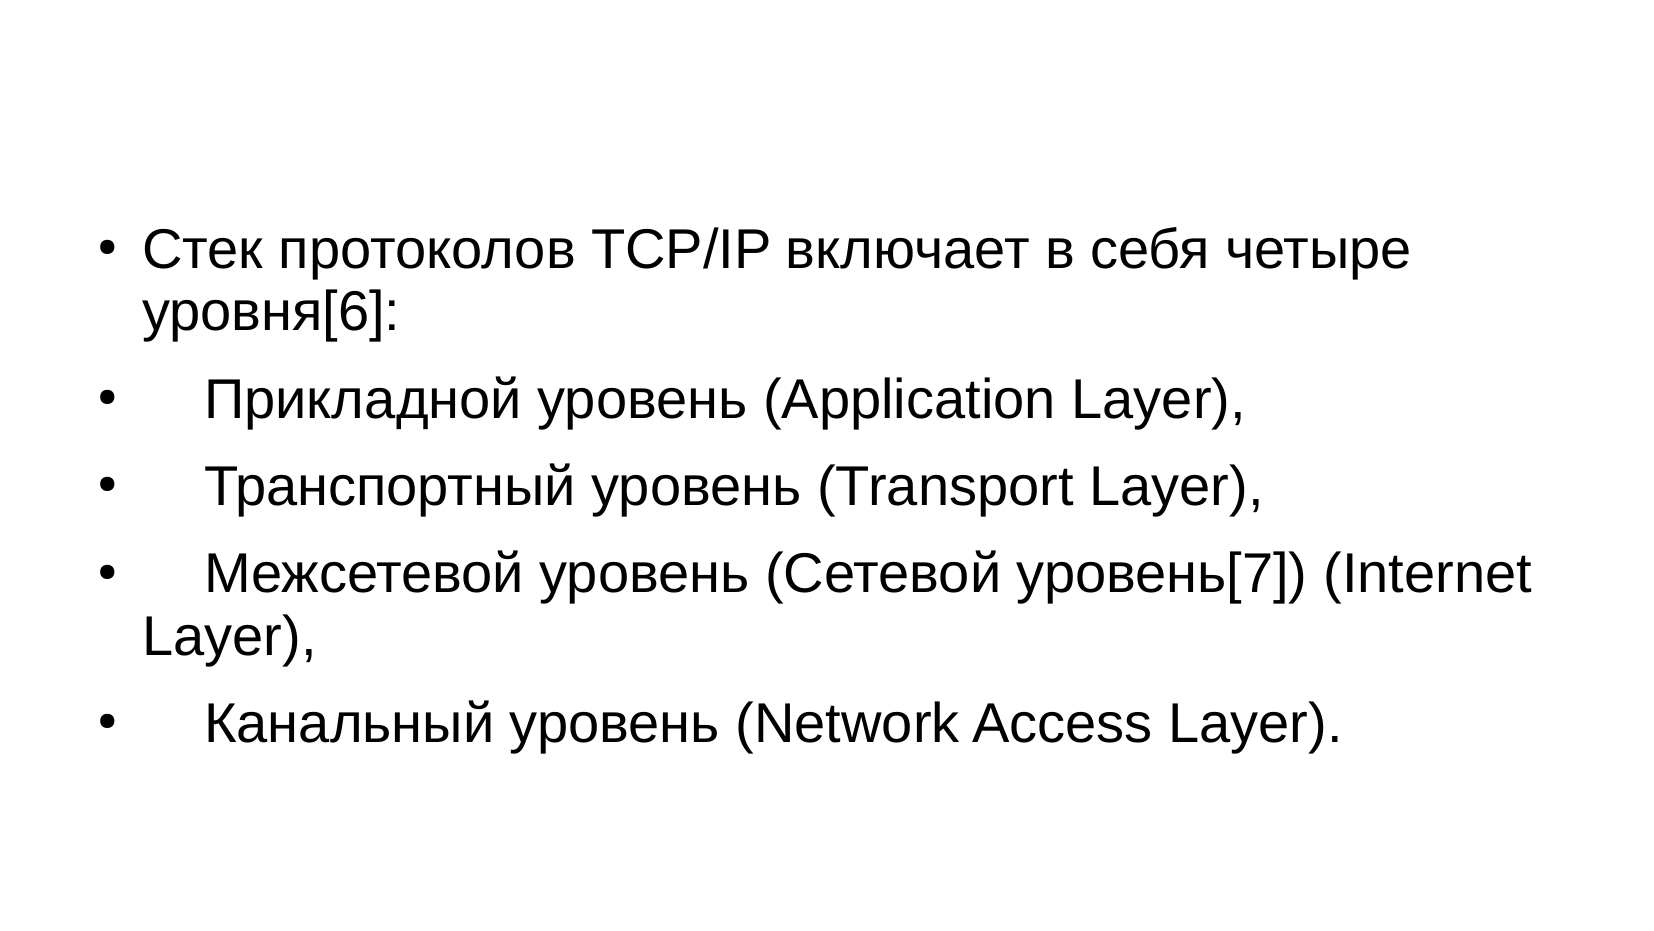

#
Стек протоколов TCP/IP включает в себя четыре уровня[6]:
 Прикладной уровень (Application Layer),
 Транспортный уровень (Transport Layer),
 Межсетевой уровень (Сетевой уровень[7]) (Internet Layer),
 Канальный уровень (Network Access Layer).